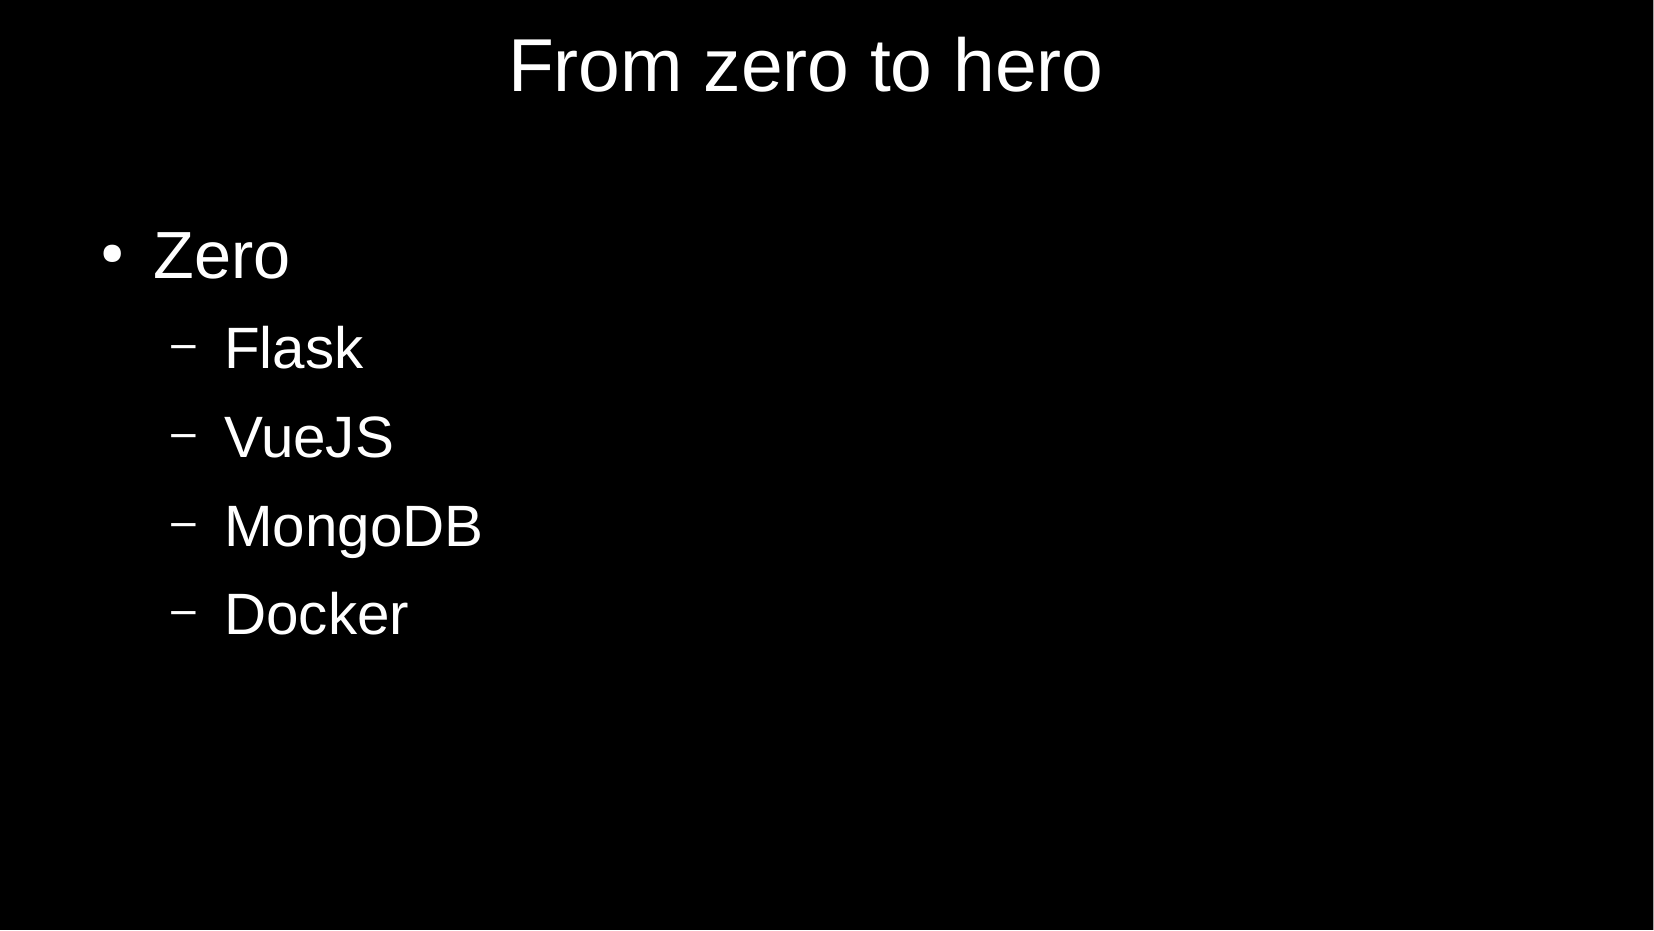

# From zero to hero
Zero
Flask
VueJS
MongoDB
Docker